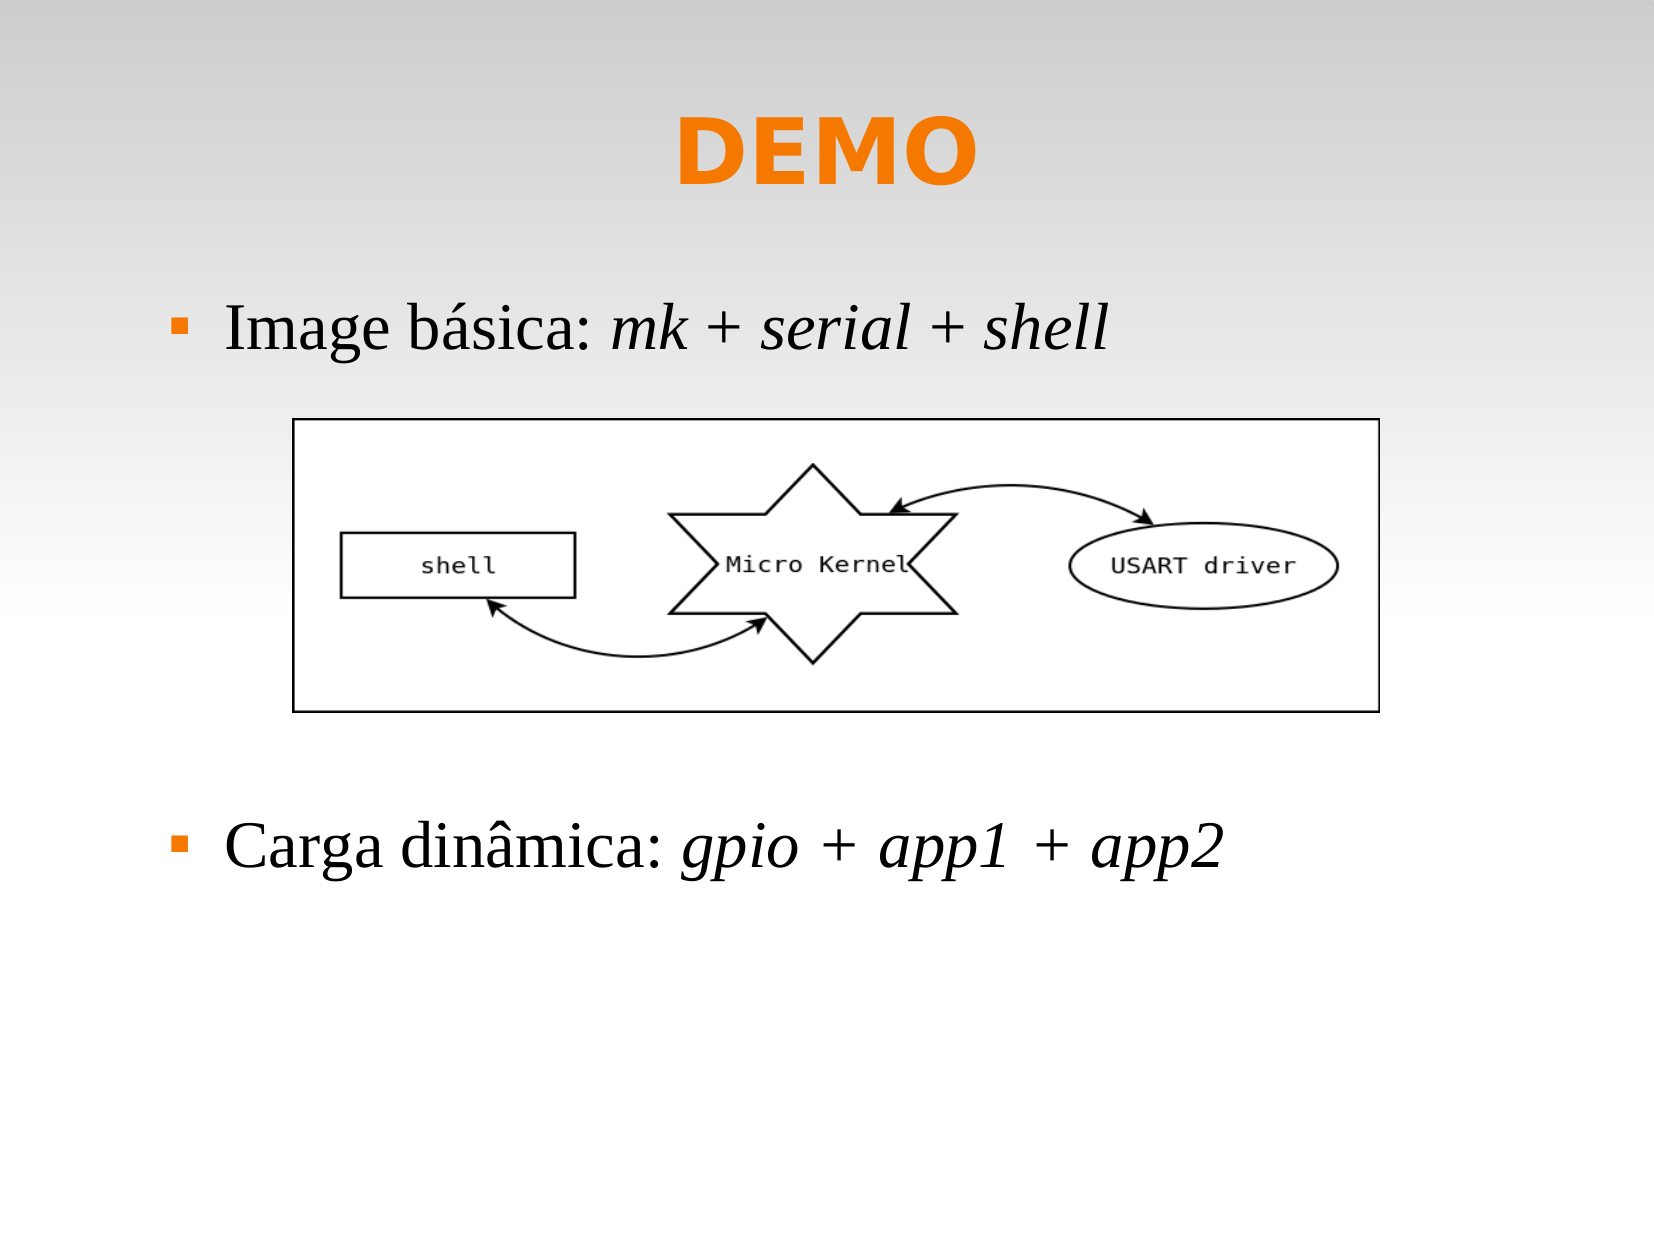

# DEMO
Image básica: mk + serial + shell
Carga dinâmica: gpio + app1 + app2